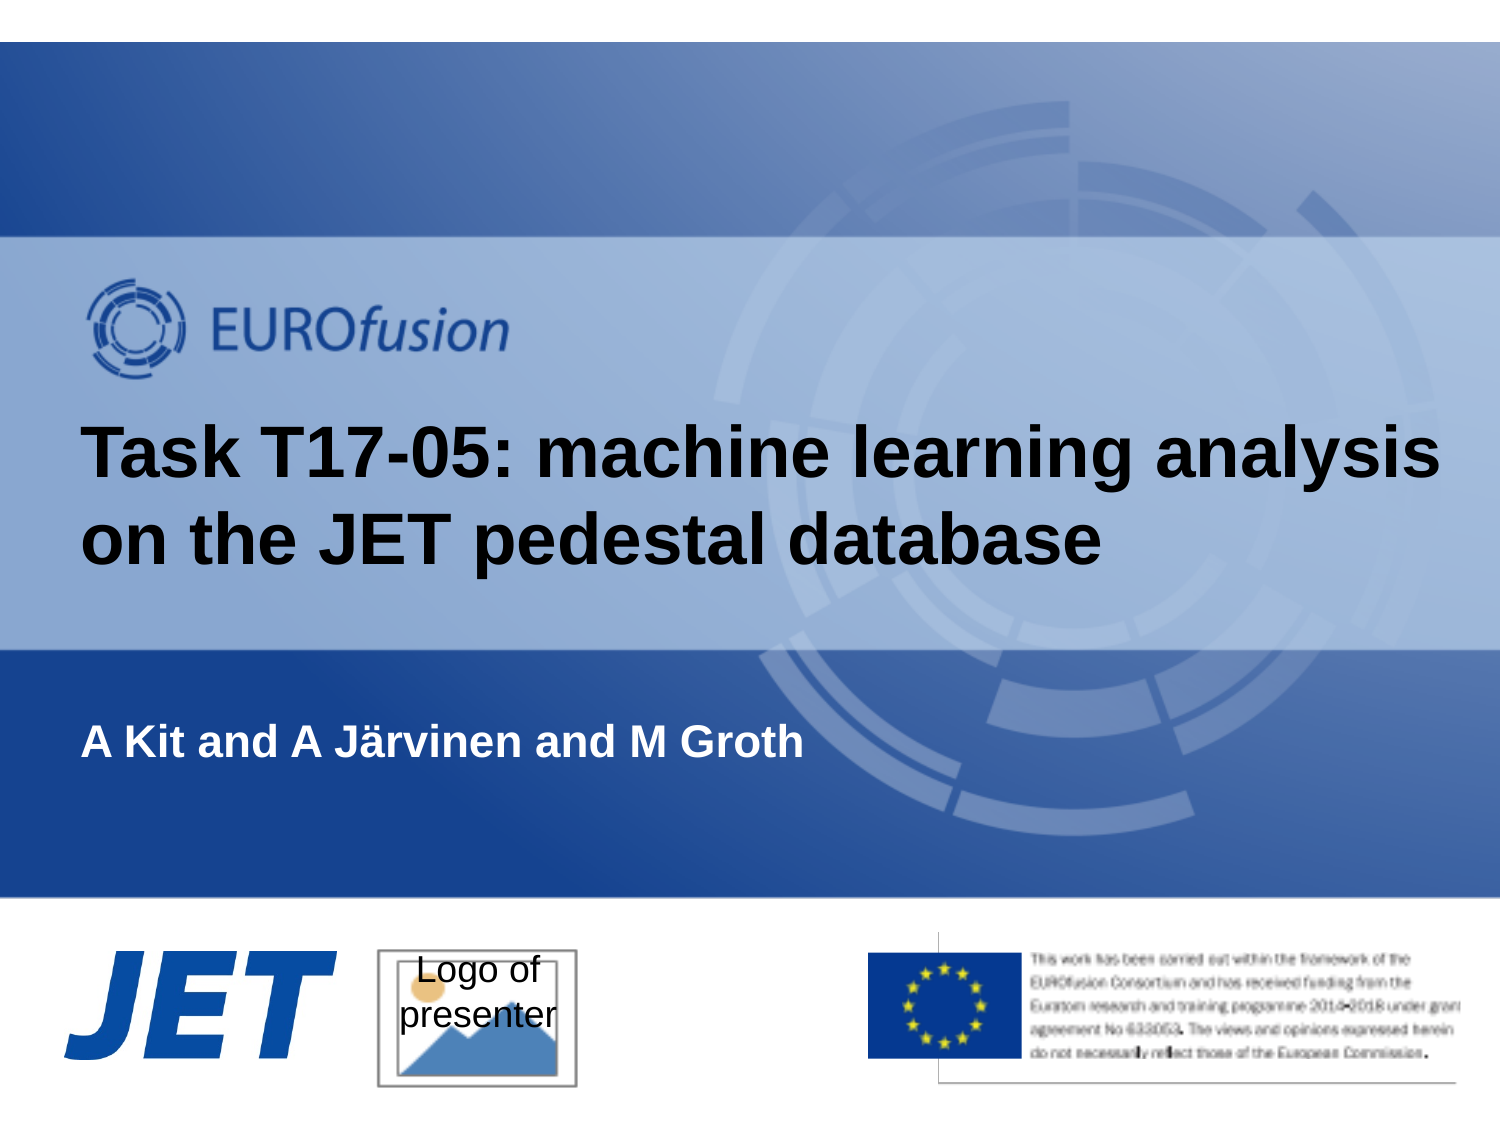

# Task T17-05: machine learning analysis on the JET pedestal database
A Kit and A Järvinen and M Groth
Logo of presenter